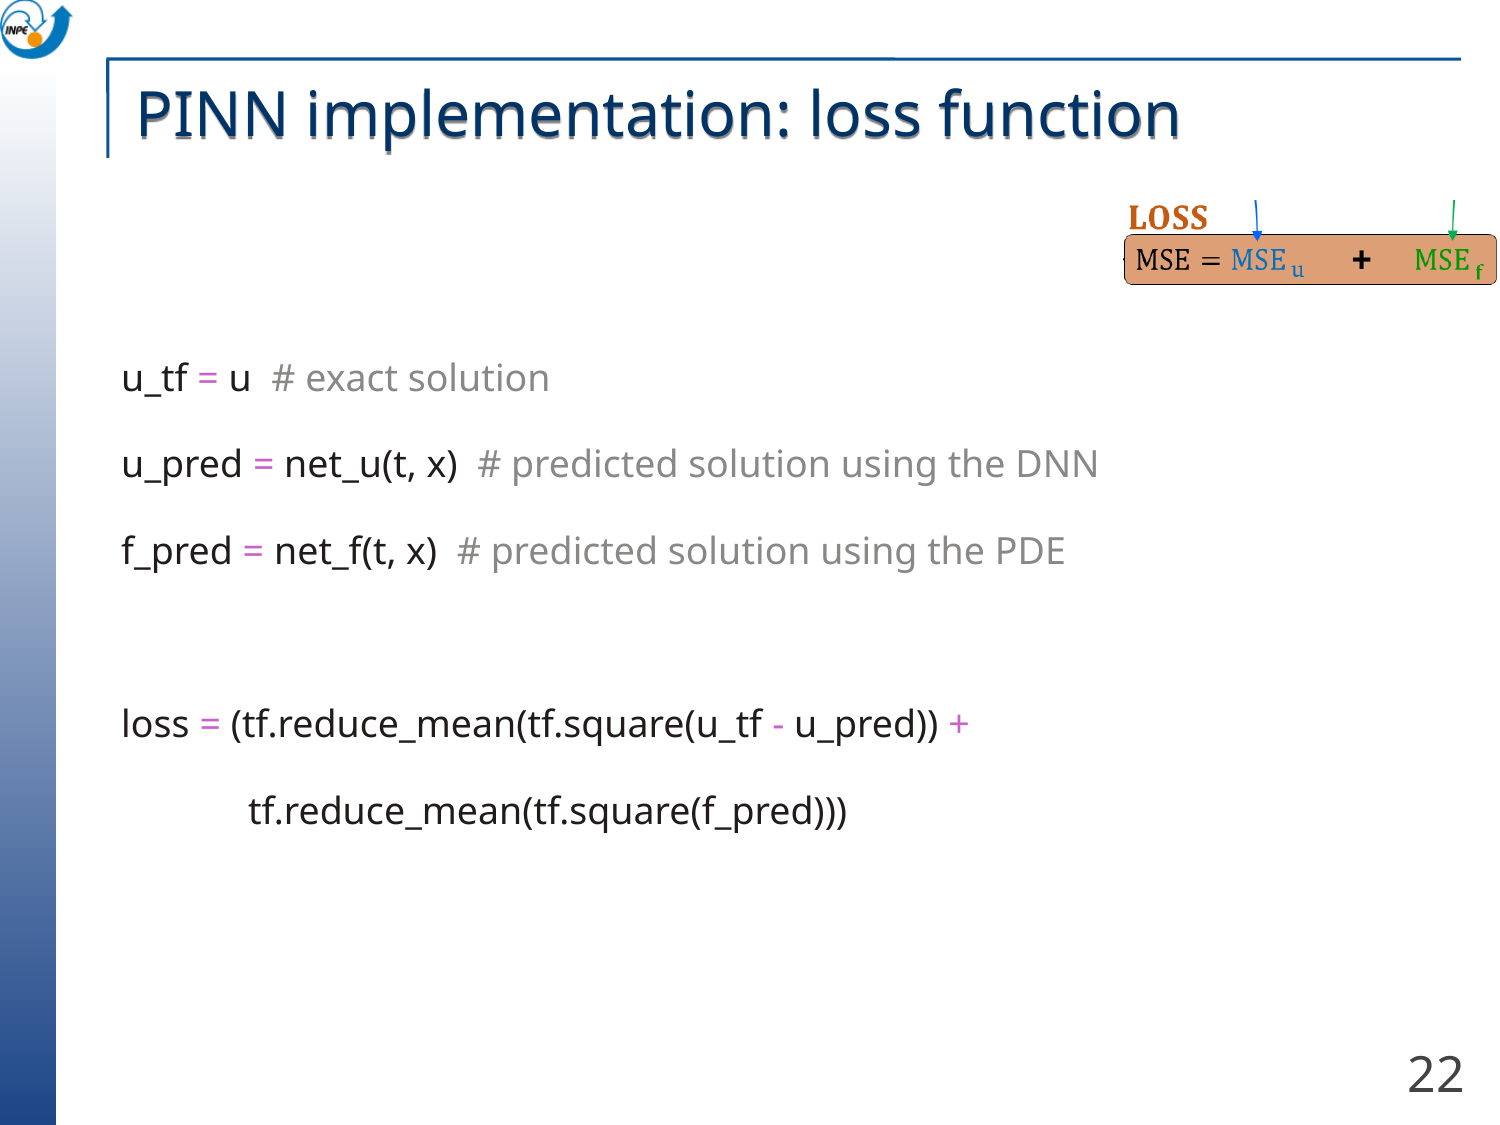

# PINN implementation: loss function
u_tf = u # exact solution
u_pred = net_u(t, x) # predicted solution using the DNN
f_pred = net_f(t, x) # predicted solution using the PDE
loss = (tf.reduce_mean(tf.square(u_tf - u_pred)) +
 tf.reduce_mean(tf.square(f_pred)))